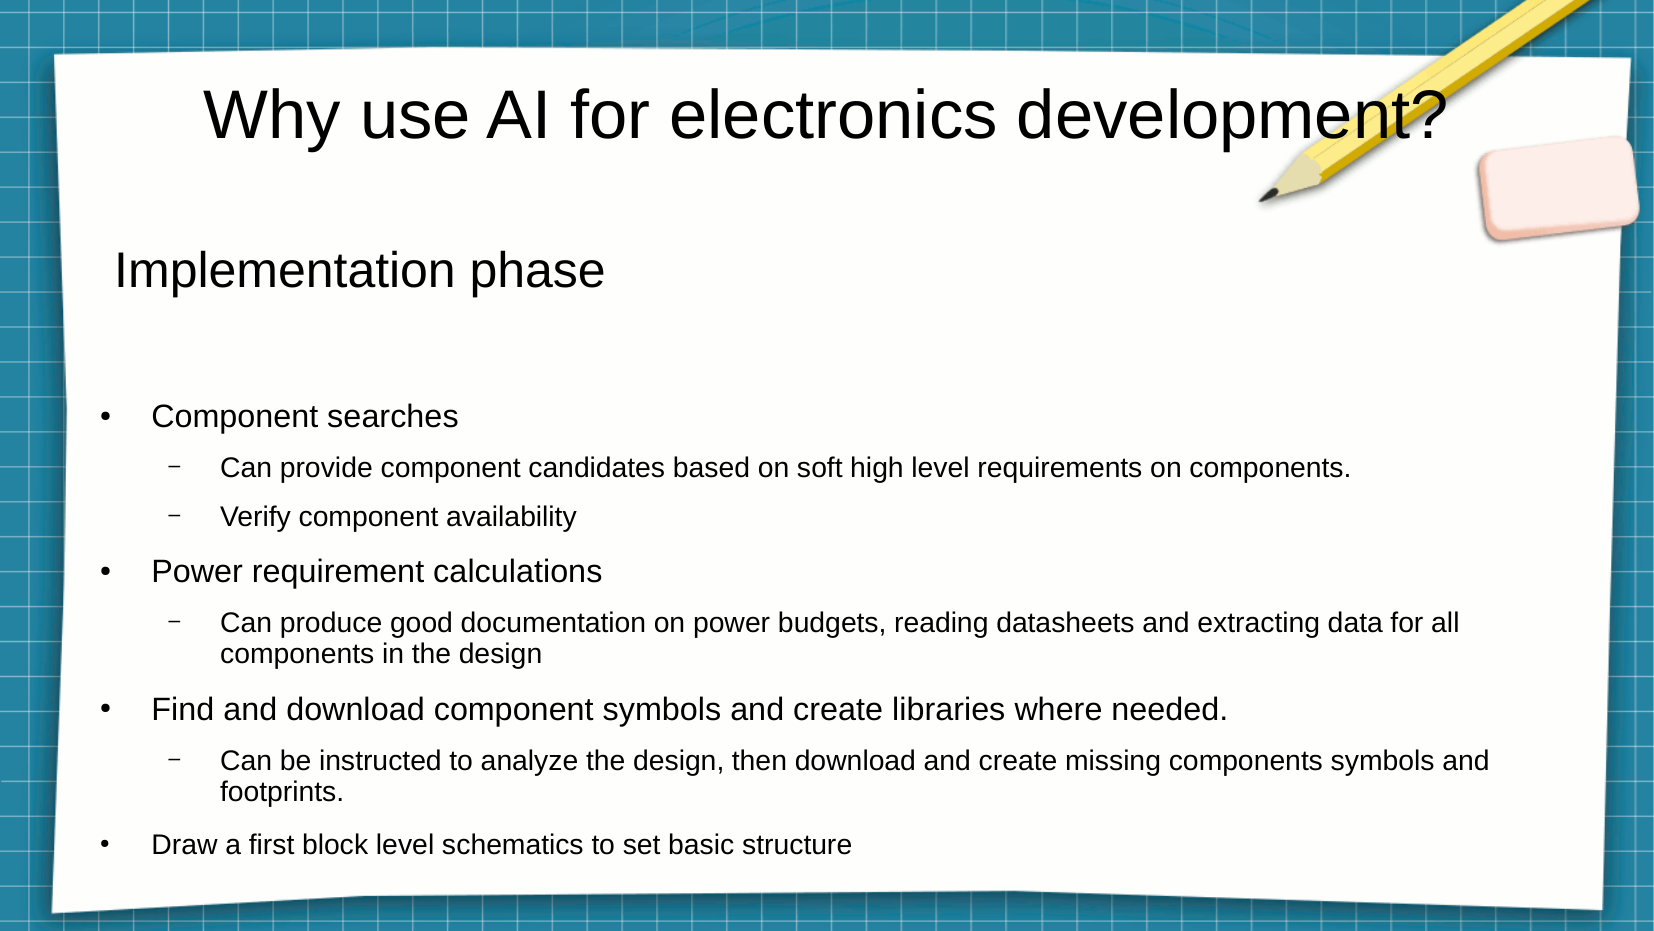

# Why use AI for electronics development?
Implementation phase
Component searches
Can provide component candidates based on soft high level requirements on components.
Verify component availability
Power requirement calculations
Can produce good documentation on power budgets, reading datasheets and extracting data for all components in the design
Find and download component symbols and create libraries where needed.
Can be instructed to analyze the design, then download and create missing components symbols and footprints.
Draw a first block level schematics to set basic structure